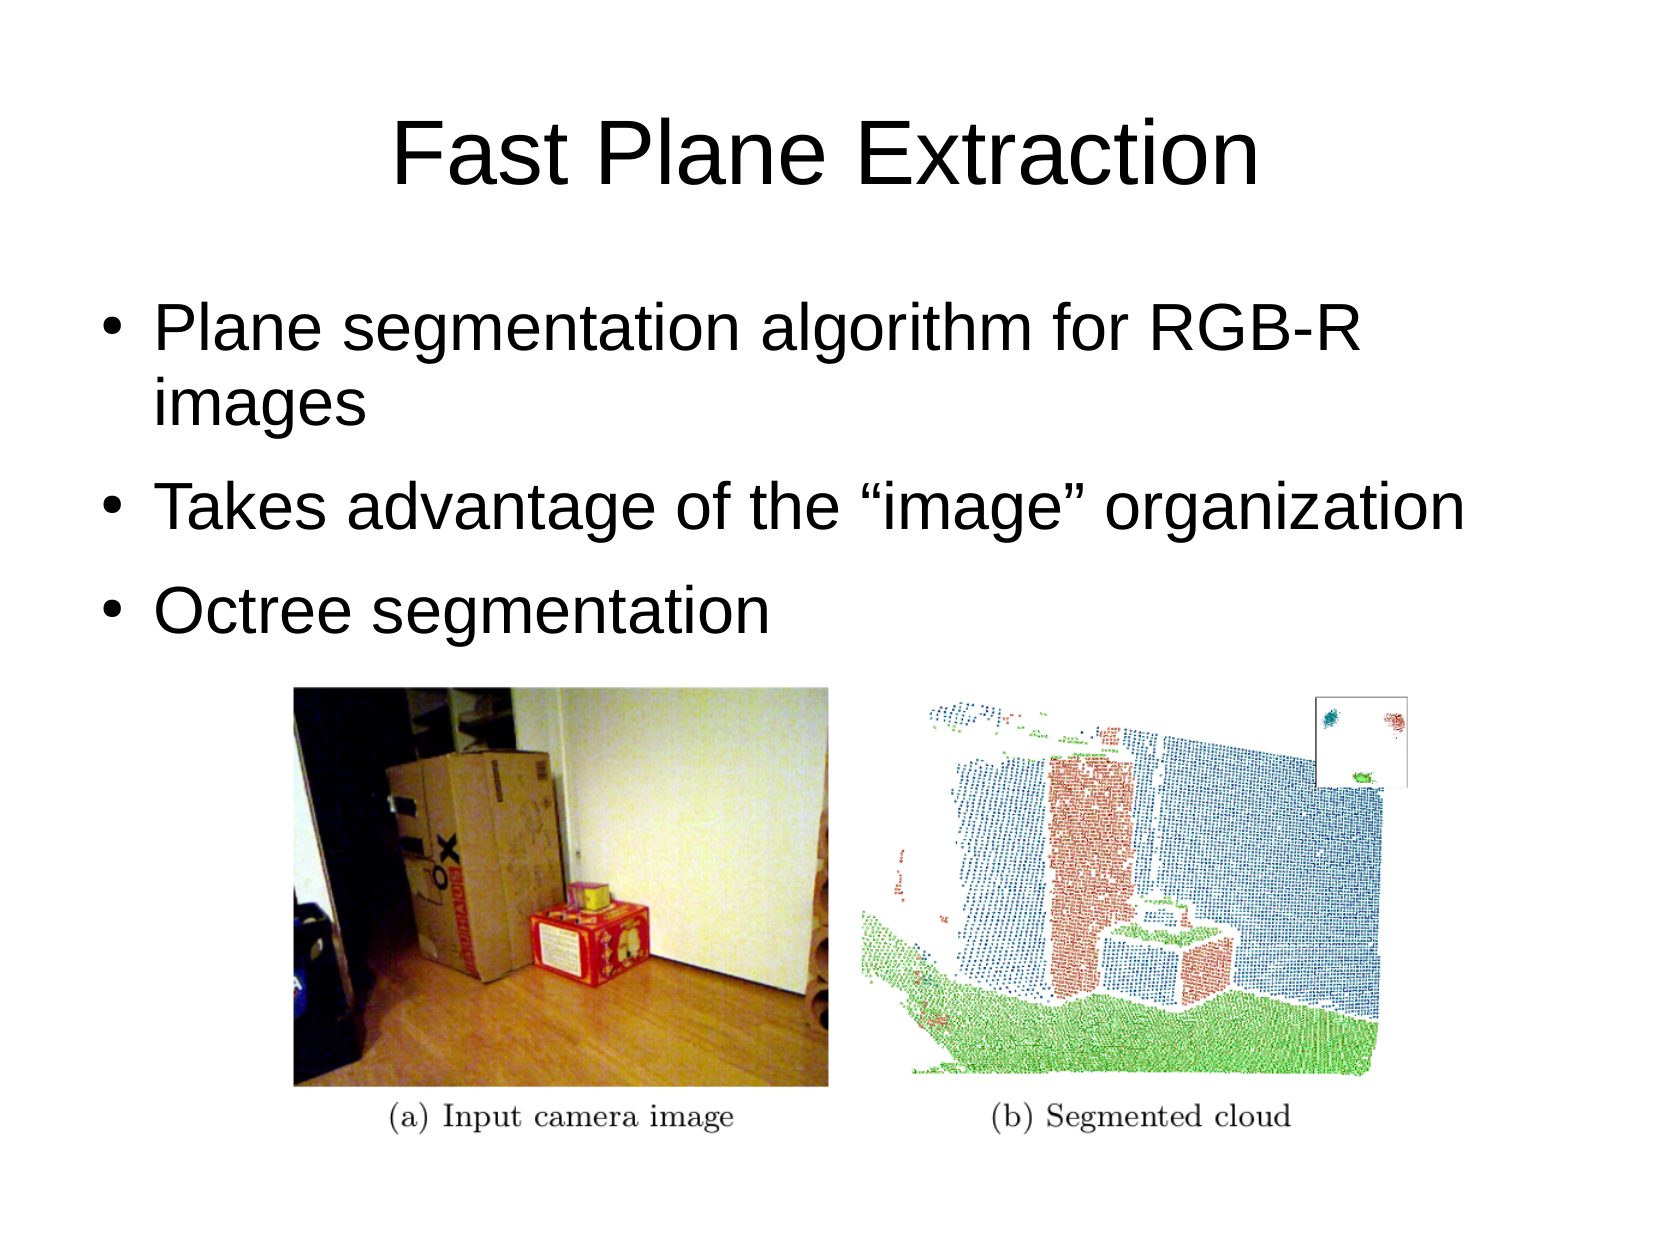

# Fast Plane Extraction
Plane segmentation algorithm for RGB-R images
Takes advantage of the “image” organization
Octree segmentation